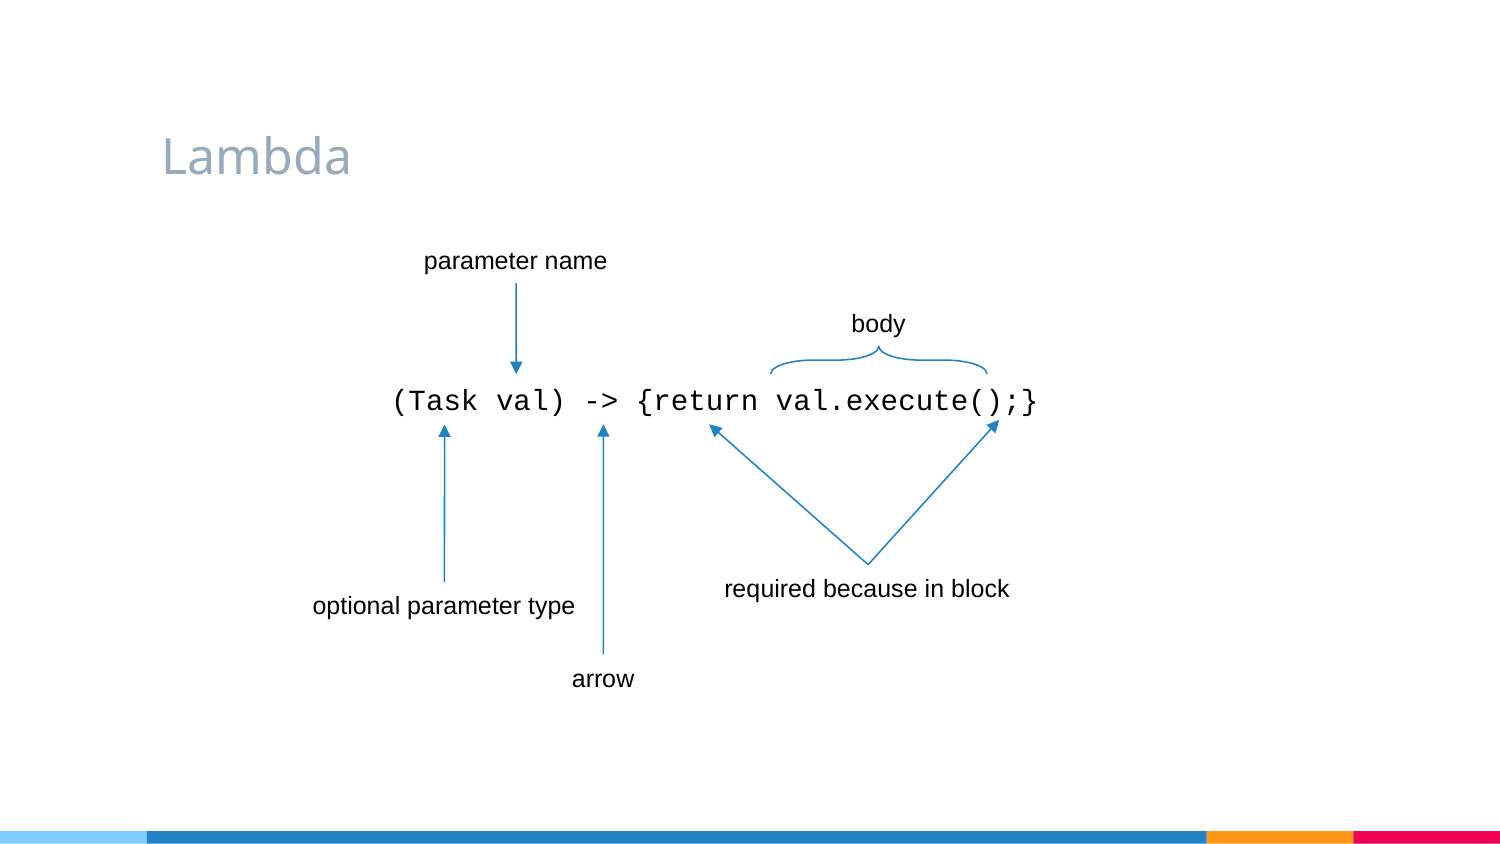

# Lambda
parameter name
(Task val) -> {return val.execute();}
arrow
optional parameter type
body
required because in block